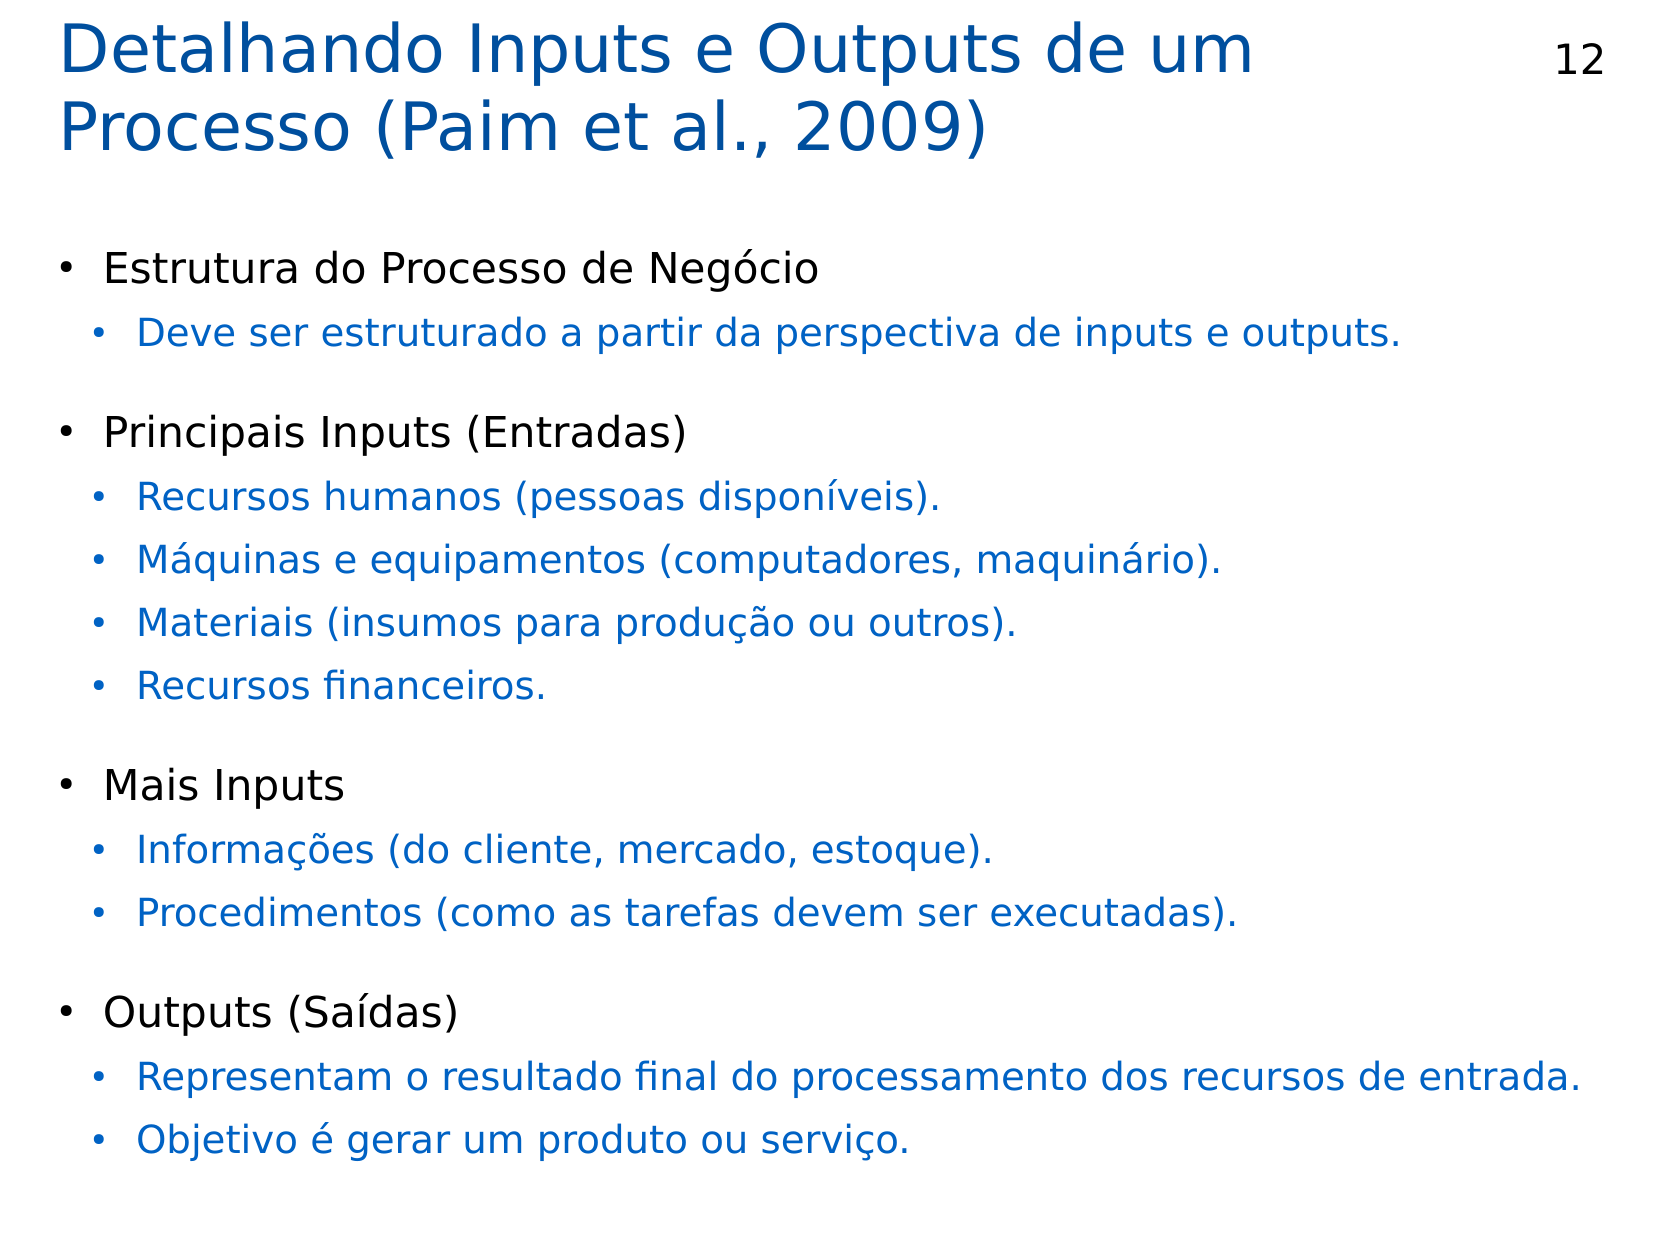

# Detalhando Inputs e Outputs de um Processo (Paim et al., 2009)
12
Estrutura do Processo de Negócio
Deve ser estruturado a partir da perspectiva de inputs e outputs.
Principais Inputs (Entradas)
Recursos humanos (pessoas disponíveis).
Máquinas e equipamentos (computadores, maquinário).
Materiais (insumos para produção ou outros).
Recursos financeiros.
Mais Inputs
Informações (do cliente, mercado, estoque).
Procedimentos (como as tarefas devem ser executadas).
Outputs (Saídas)
Representam o resultado final do processamento dos recursos de entrada.
Objetivo é gerar um produto ou serviço.